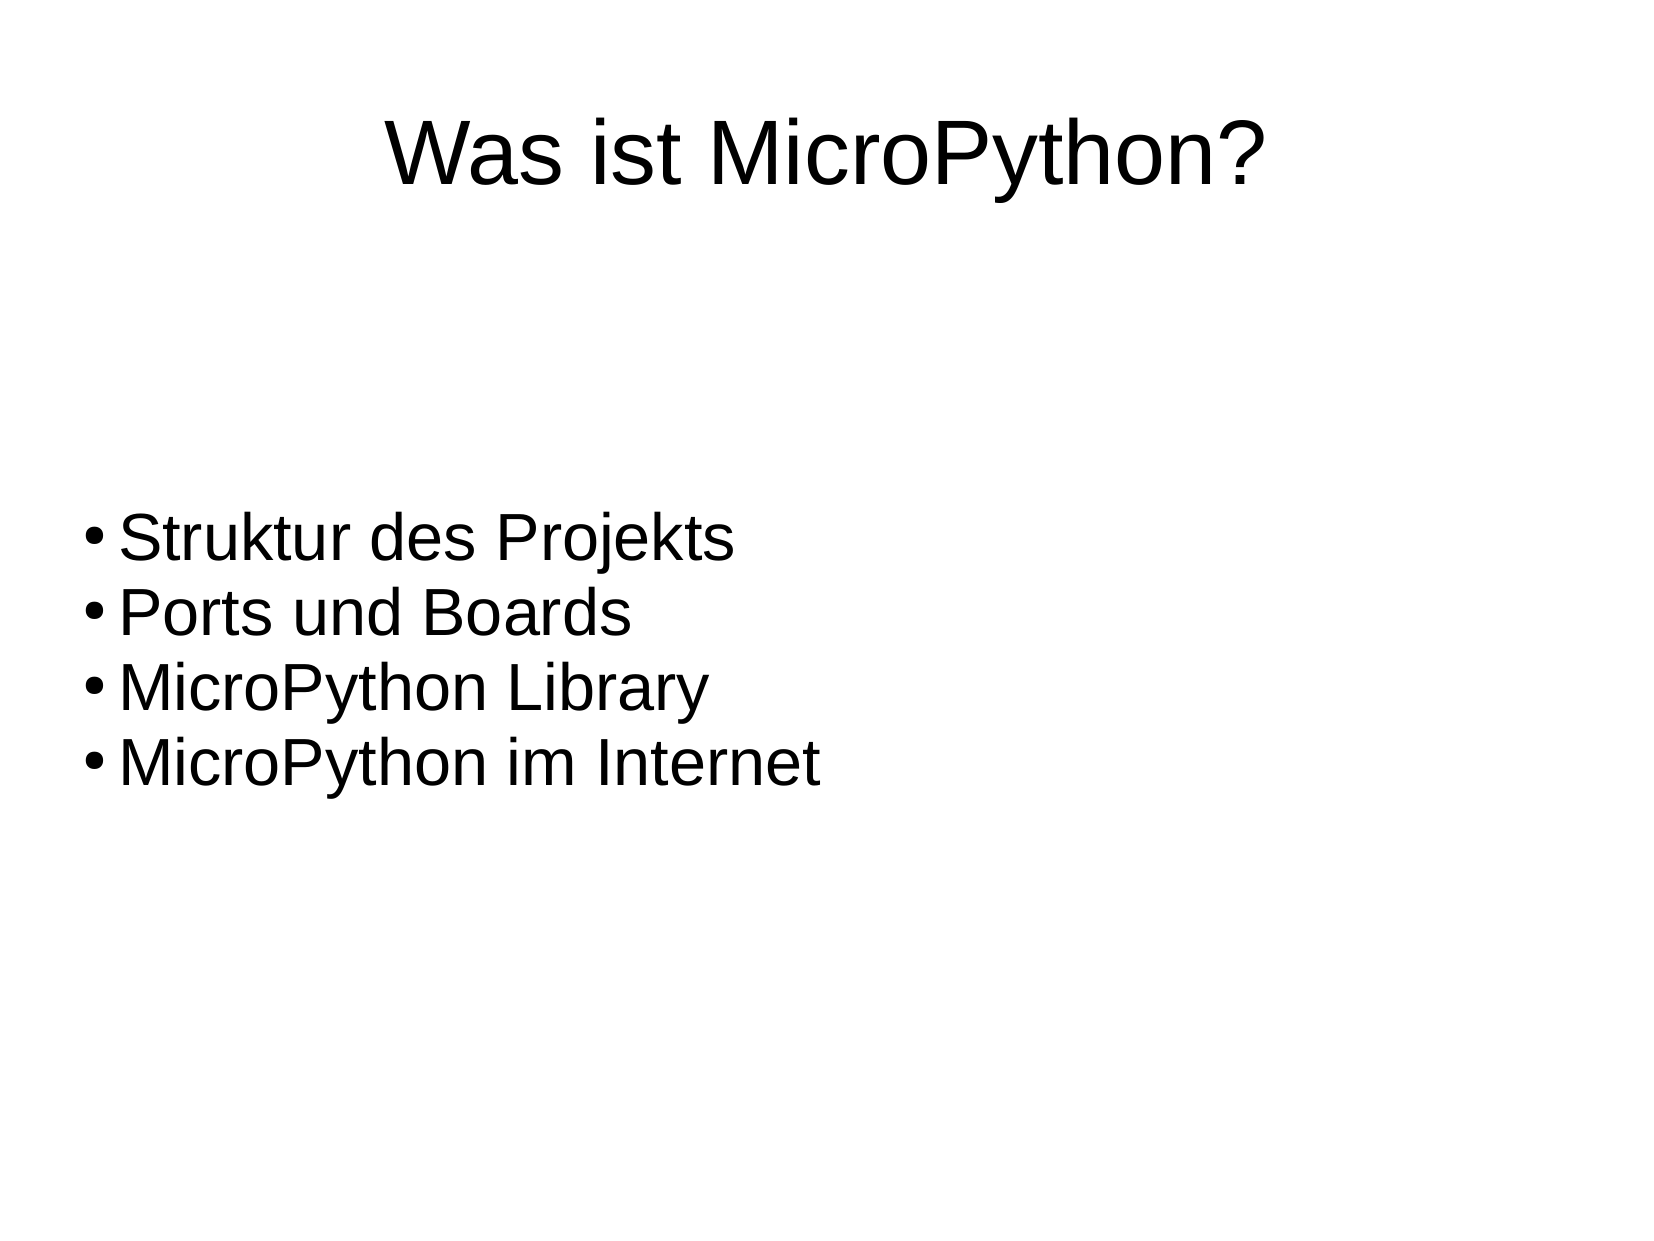

# Was ist MicroPython?
Struktur des Projekts
Ports und Boards
MicroPython Library
MicroPython im Internet